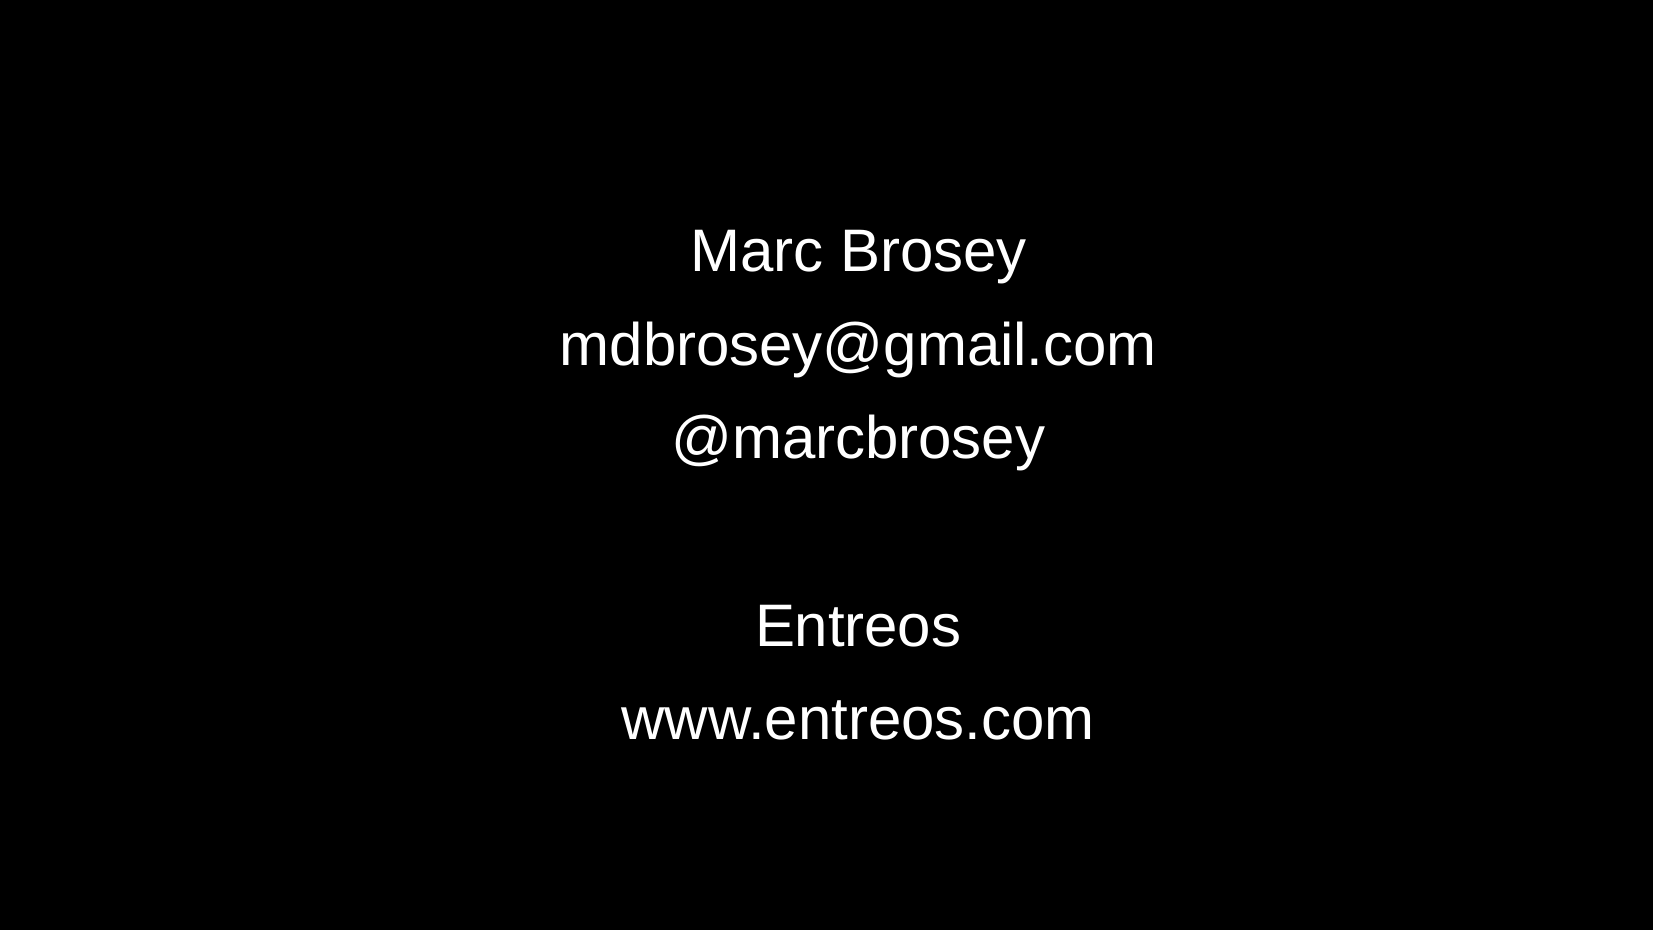

#
Marc Brosey
mdbrosey@gmail.com
@marcbrosey
Entreos
www.entreos.com